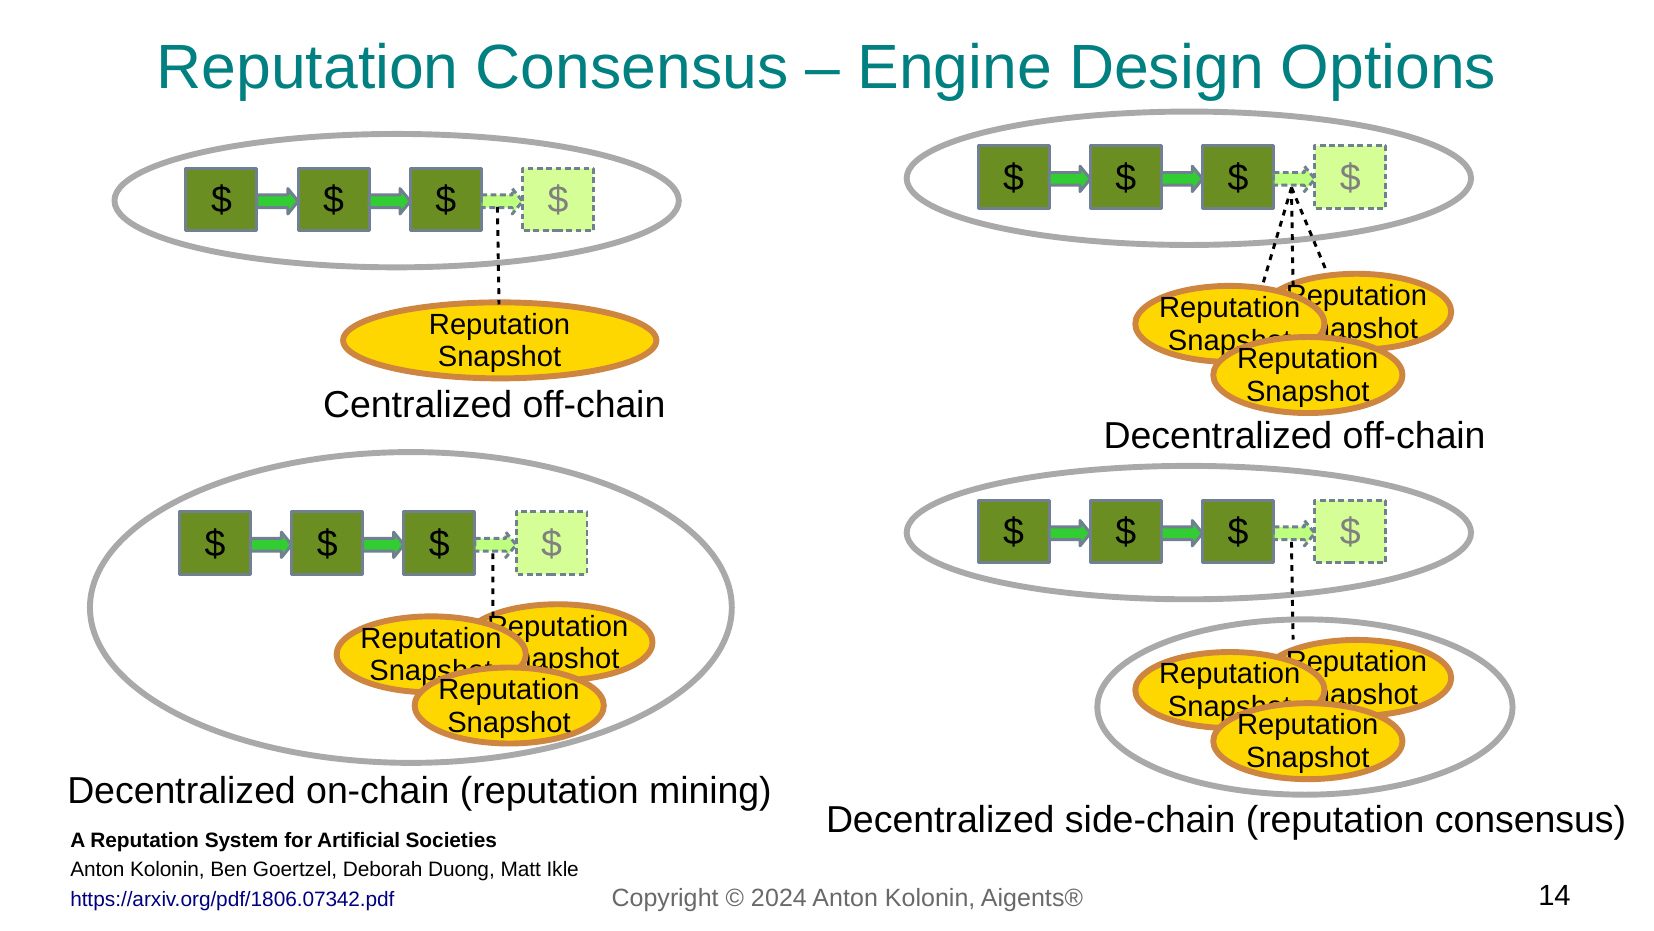

Reputation Consensus – Engine Design Options
$
$
$
$
$
$
$
$
Reputation
Snapshot
Reputation
Snapshot
Reputation
Snapshot
Reputation
Snapshot
Centralized off-chain
Decentralized off-chain
$
$
$
$
$
$
$
$
Reputation
Snapshot
Reputation
Snapshot
Reputation
Snapshot
Reputation
Snapshot
Reputation
Snapshot
Reputation
Snapshot
Decentralized on-chain (reputation mining)
Decentralized side-chain (reputation consensus)
A Reputation System for Artificial Societies
Anton Kolonin, Ben Goertzel, Deborah Duong, Matt Ikle
https://arxiv.org/pdf/1806.07342.pdf
Copyright © 2024 Anton Kolonin, Aigents®
14